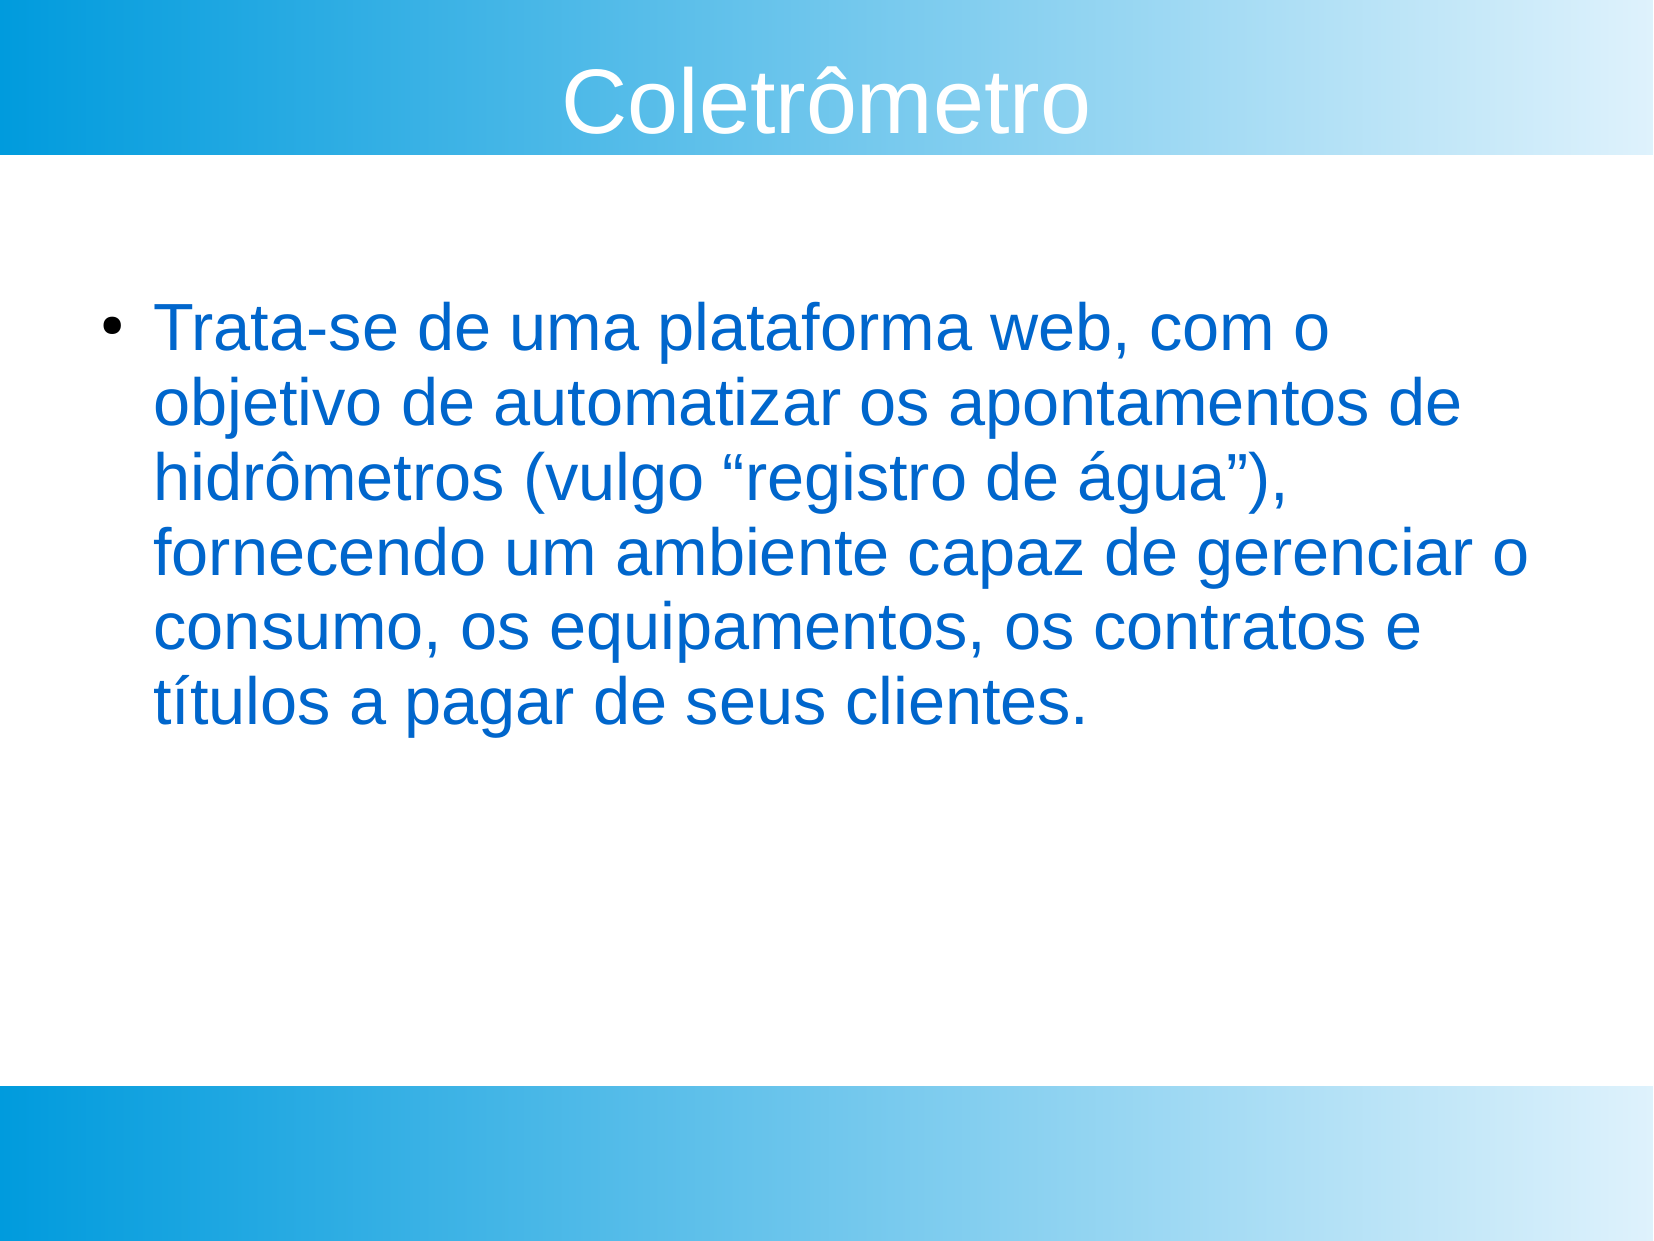

# Coletrômetro
Trata-se de uma plataforma web, com o objetivo de automatizar os apontamentos de hidrômetros (vulgo “registro de água”), fornecendo um ambiente capaz de gerenciar o consumo, os equipamentos, os contratos e títulos a pagar de seus clientes.